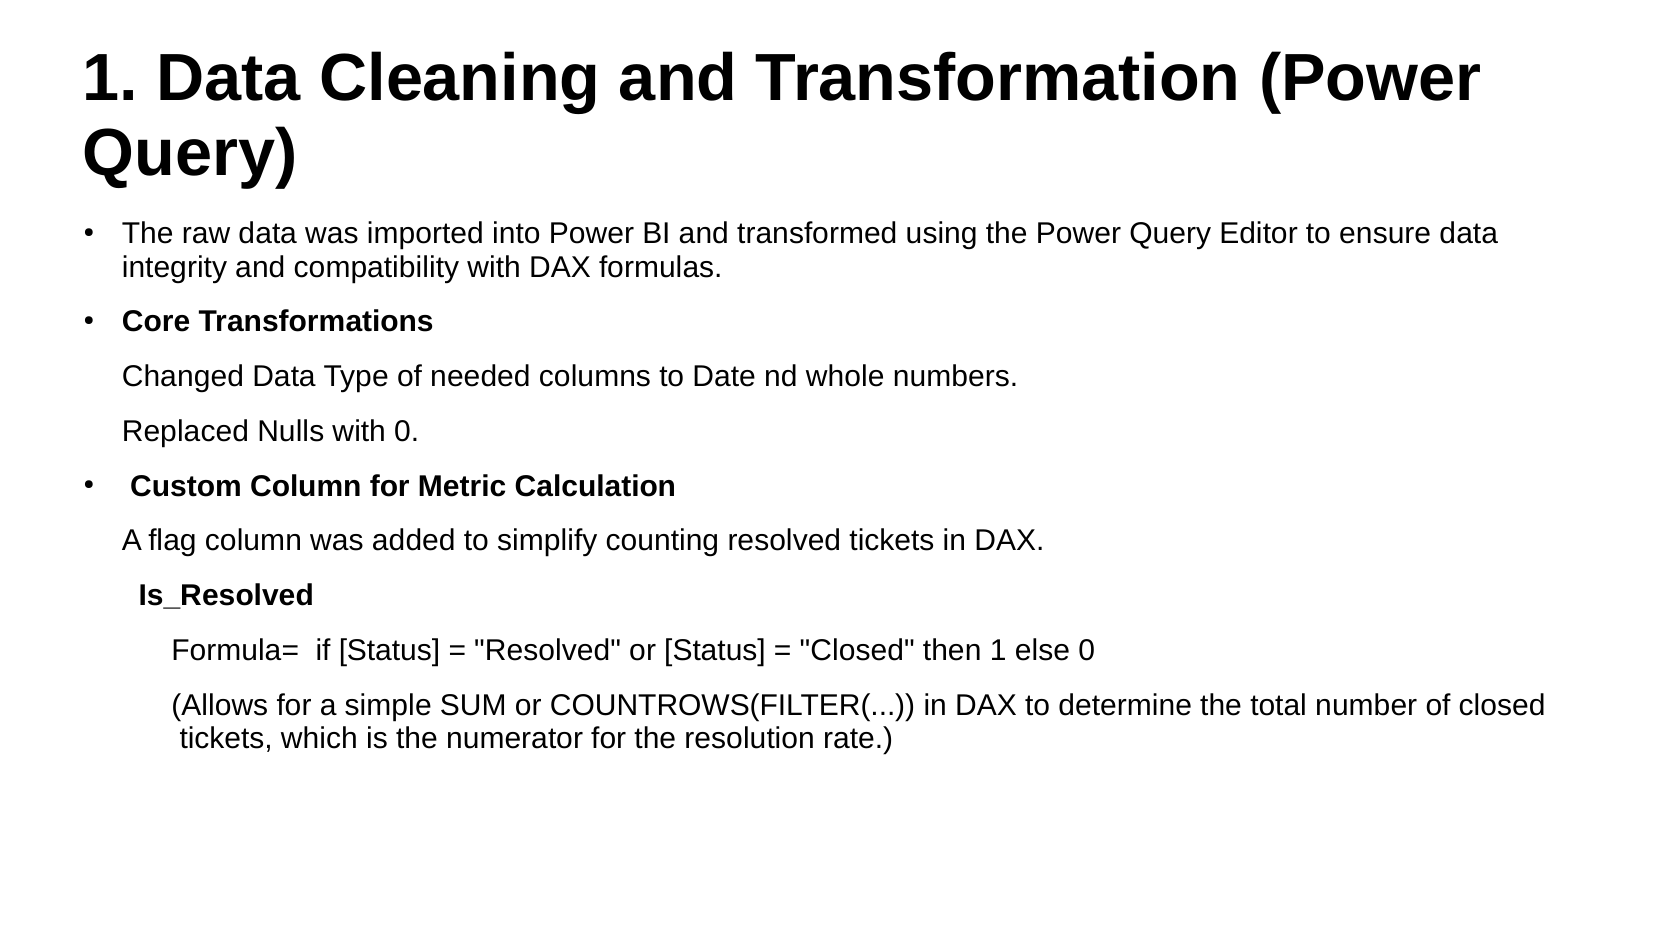

# 1. Data Cleaning and Transformation (Power Query)
The raw data was imported into Power BI and transformed using the Power Query Editor to ensure data integrity and compatibility with DAX formulas.
Core Transformations
Changed Data Type of needed columns to Date nd whole numbers.
Replaced Nulls with 0.
 Custom Column for Metric Calculation
A flag column was added to simplify counting resolved tickets in DAX.
 Is_Resolved
 Formula= if [Status] = "Resolved" or [Status] = "Closed" then 1 else 0
 (Allows for a simple SUM or COUNTROWS(FILTER(...)) in DAX to determine the total number of closed tickets, which is the numerator for the resolution rate.)